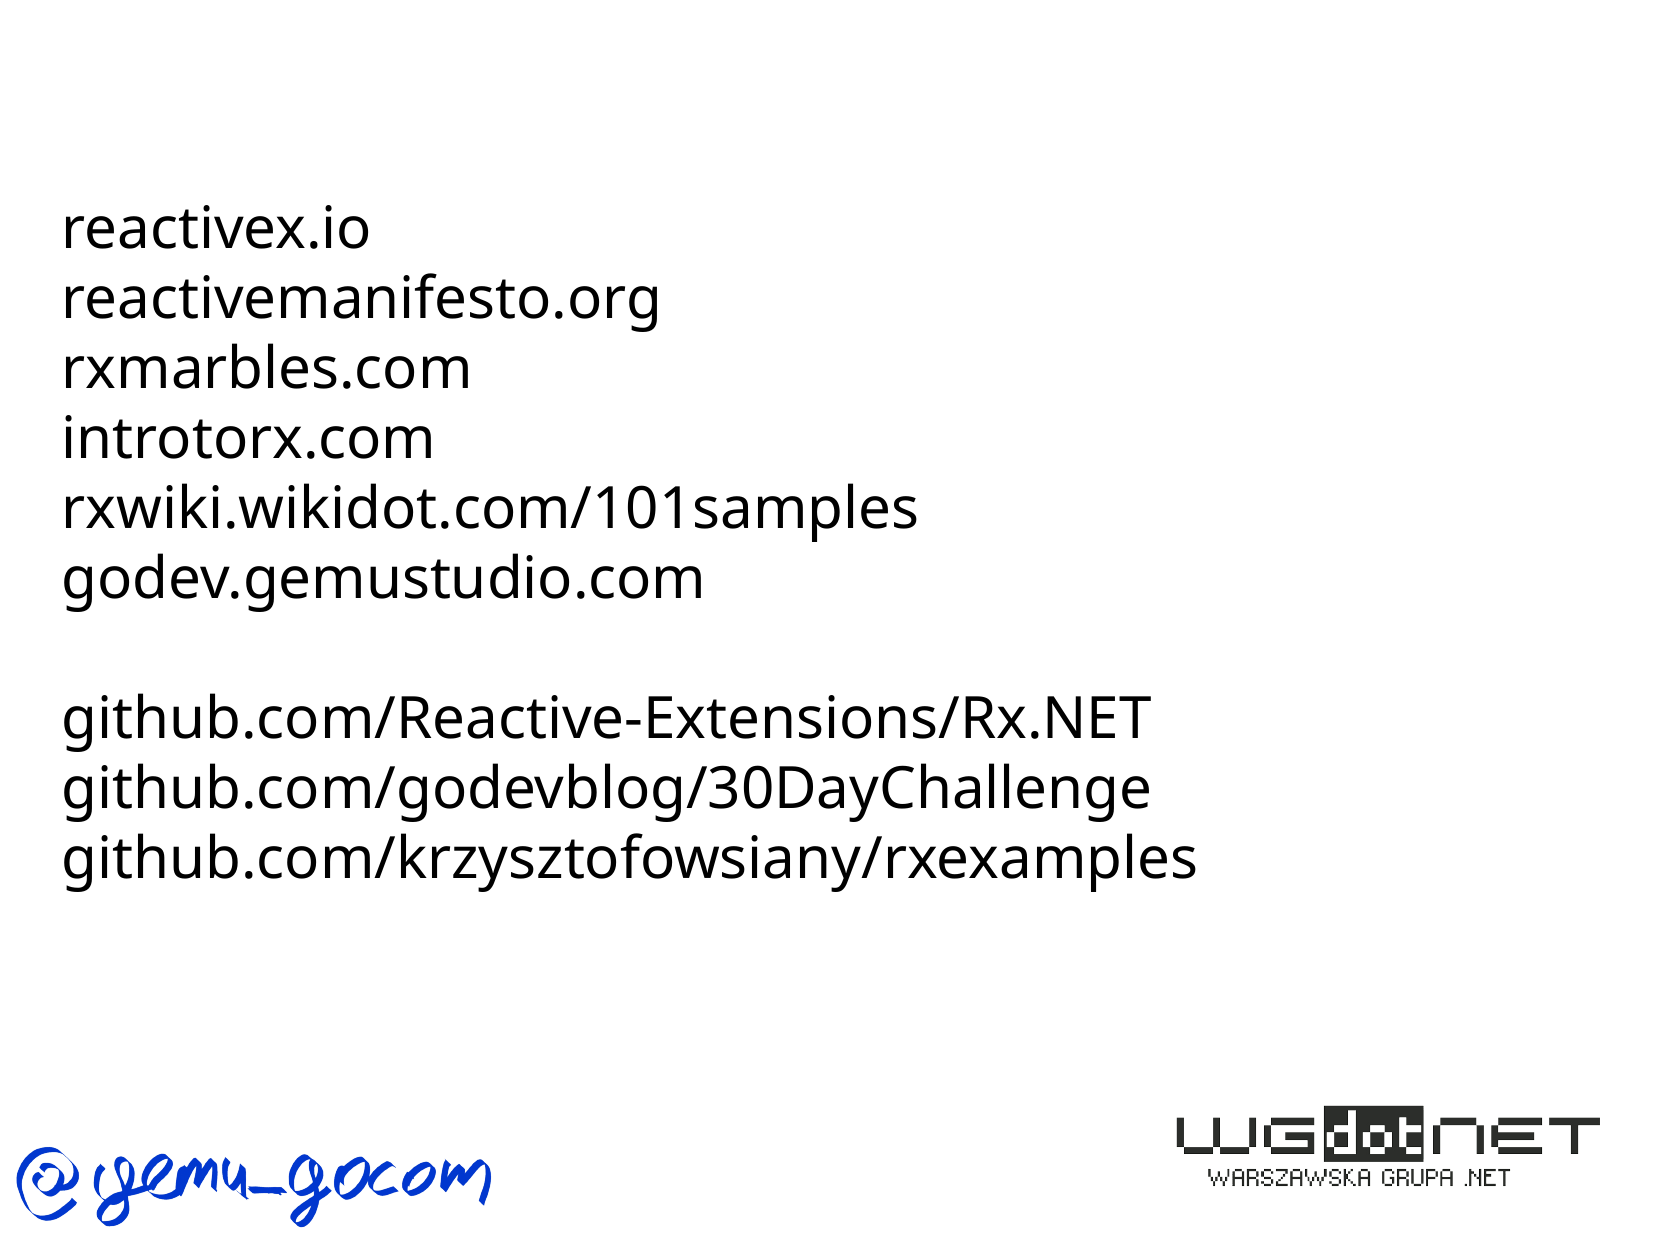

reactivex.io
reactivemanifesto.org
rxmarbles.com
introtorx.com
rxwiki.wikidot.com/101samples
godev.gemustudio.com
github.com/Reactive-Extensions/Rx.NET
github.com/godevblog/30DayChallenge
github.com/krzysztofowsiany/rxexamples